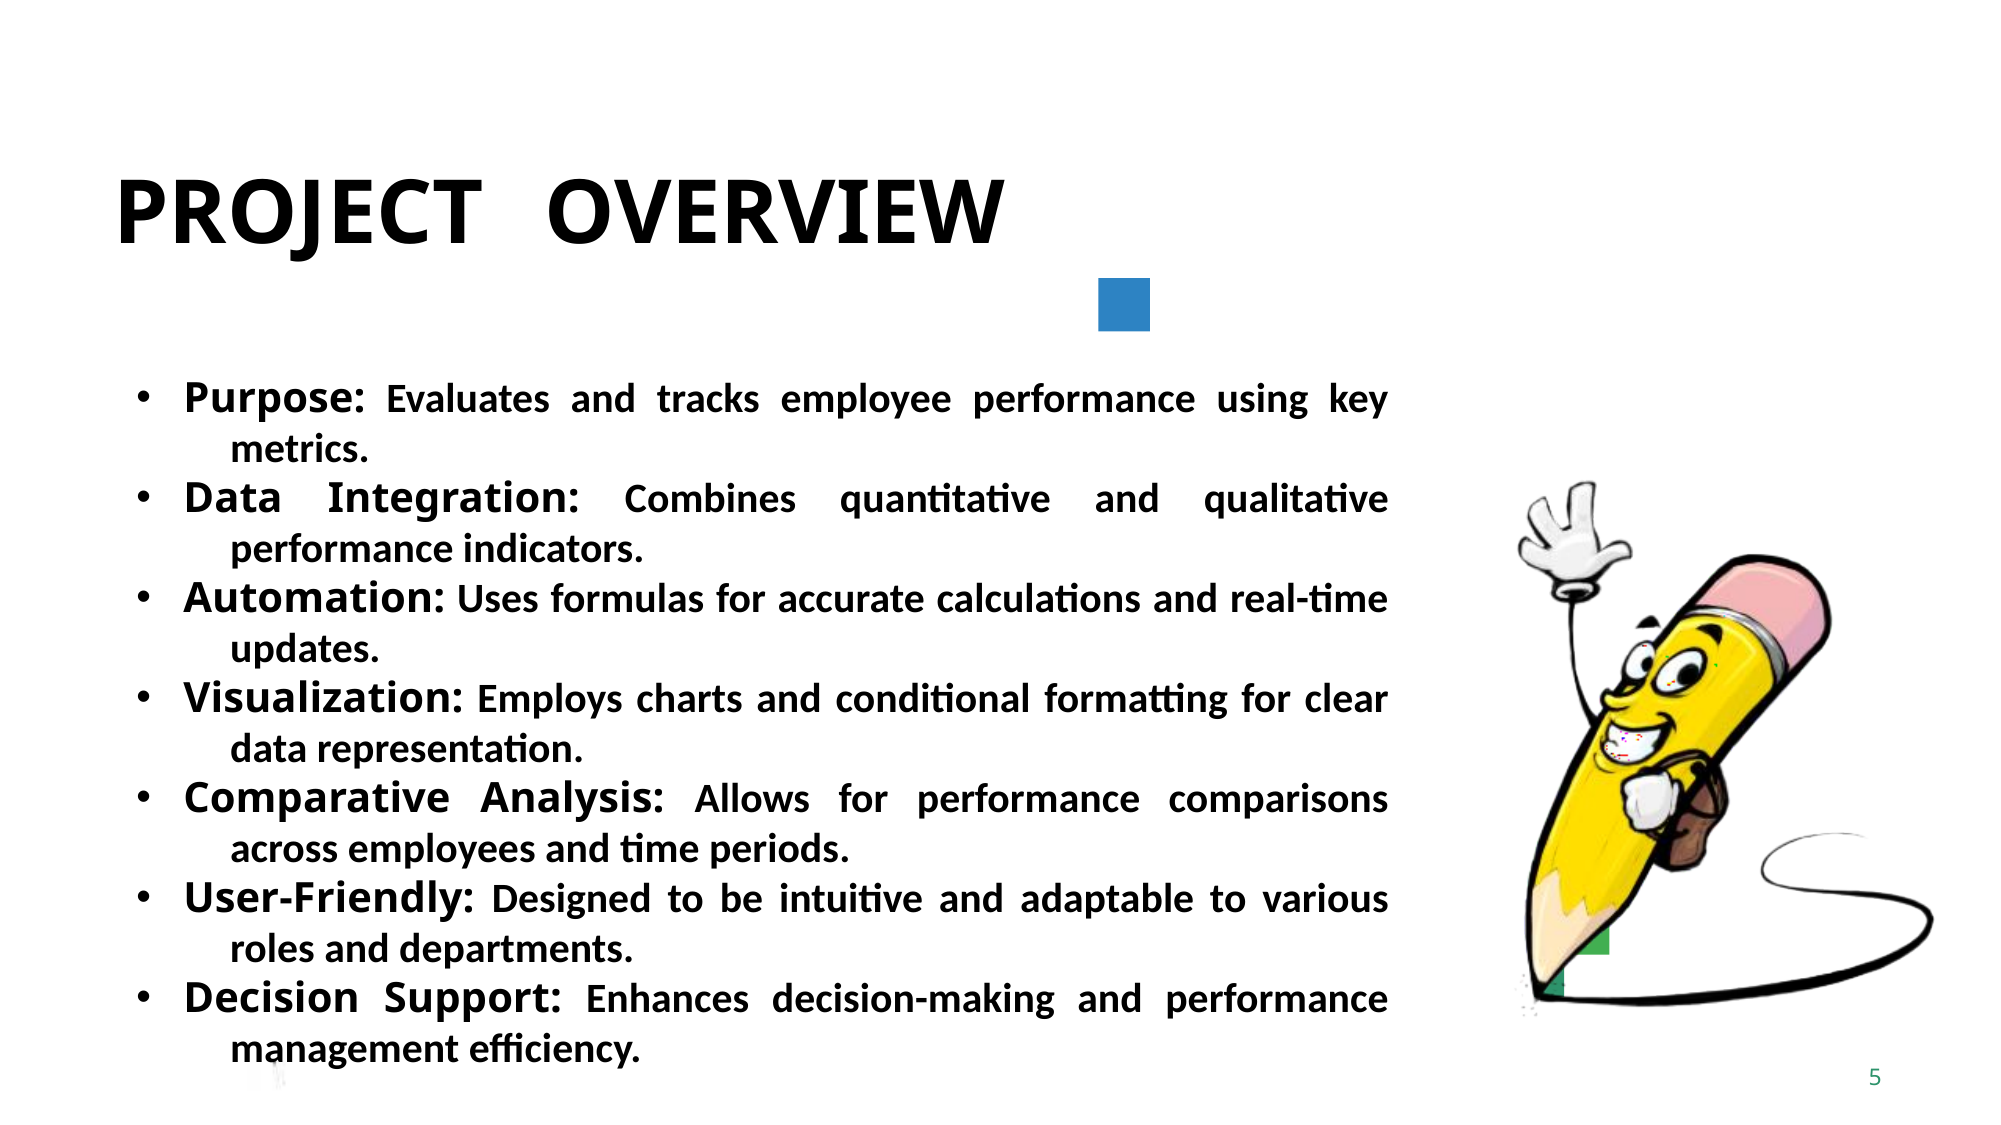

# PROJECT	OVERVIEW
Purpose: Evaluates and tracks employee performance using key metrics.
Data Integration: Combines quantitative and qualitative performance indicators.
Automation: Uses formulas for accurate calculations and real-time updates.
Visualization: Employs charts and conditional formatting for clear data representation.
Comparative Analysis: Allows for performance comparisons across employees and time periods.
User-Friendly: Designed to be intuitive and adaptable to various roles and departments.
Decision Support: Enhances decision-making and performance management efficiency.